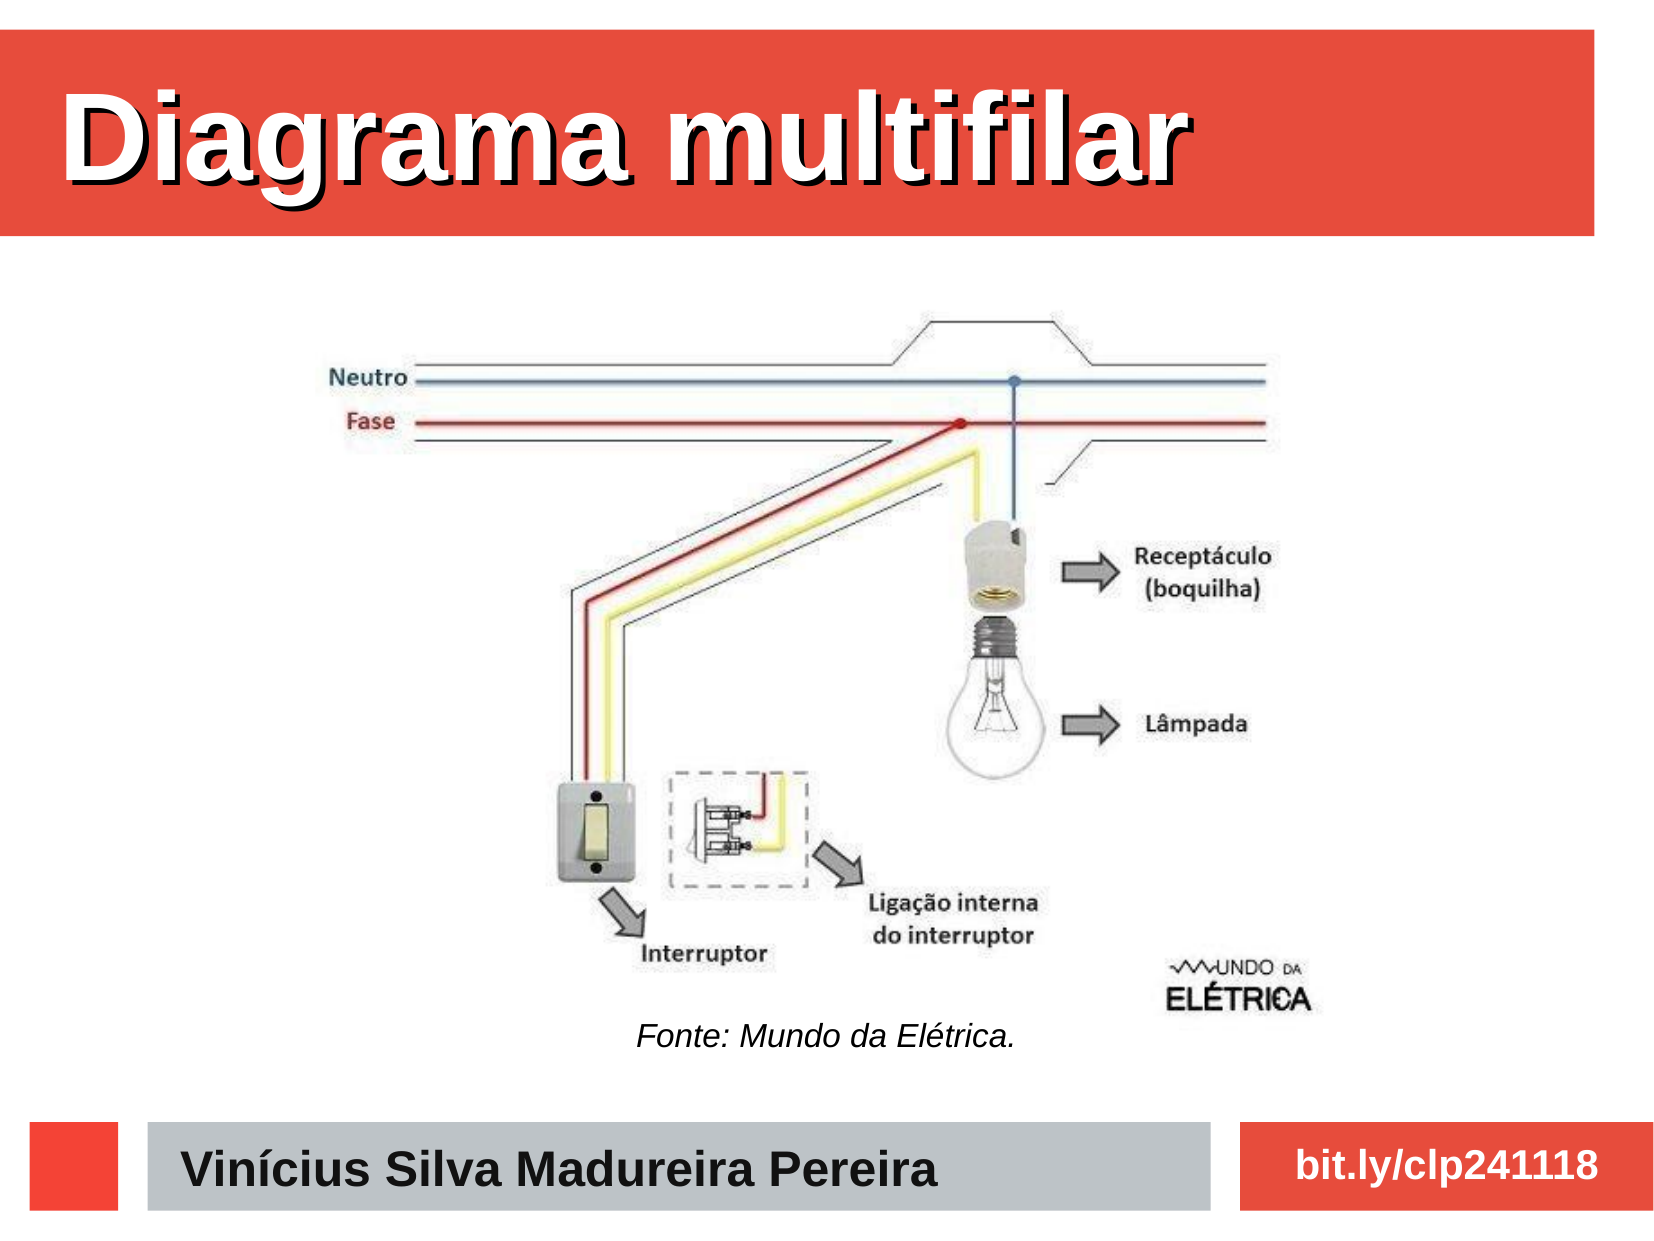

# Diagrama multifilar
Fonte: Mundo da Elétrica.
Vinícius Silva Madureira Pereira
bit.ly/clp241118